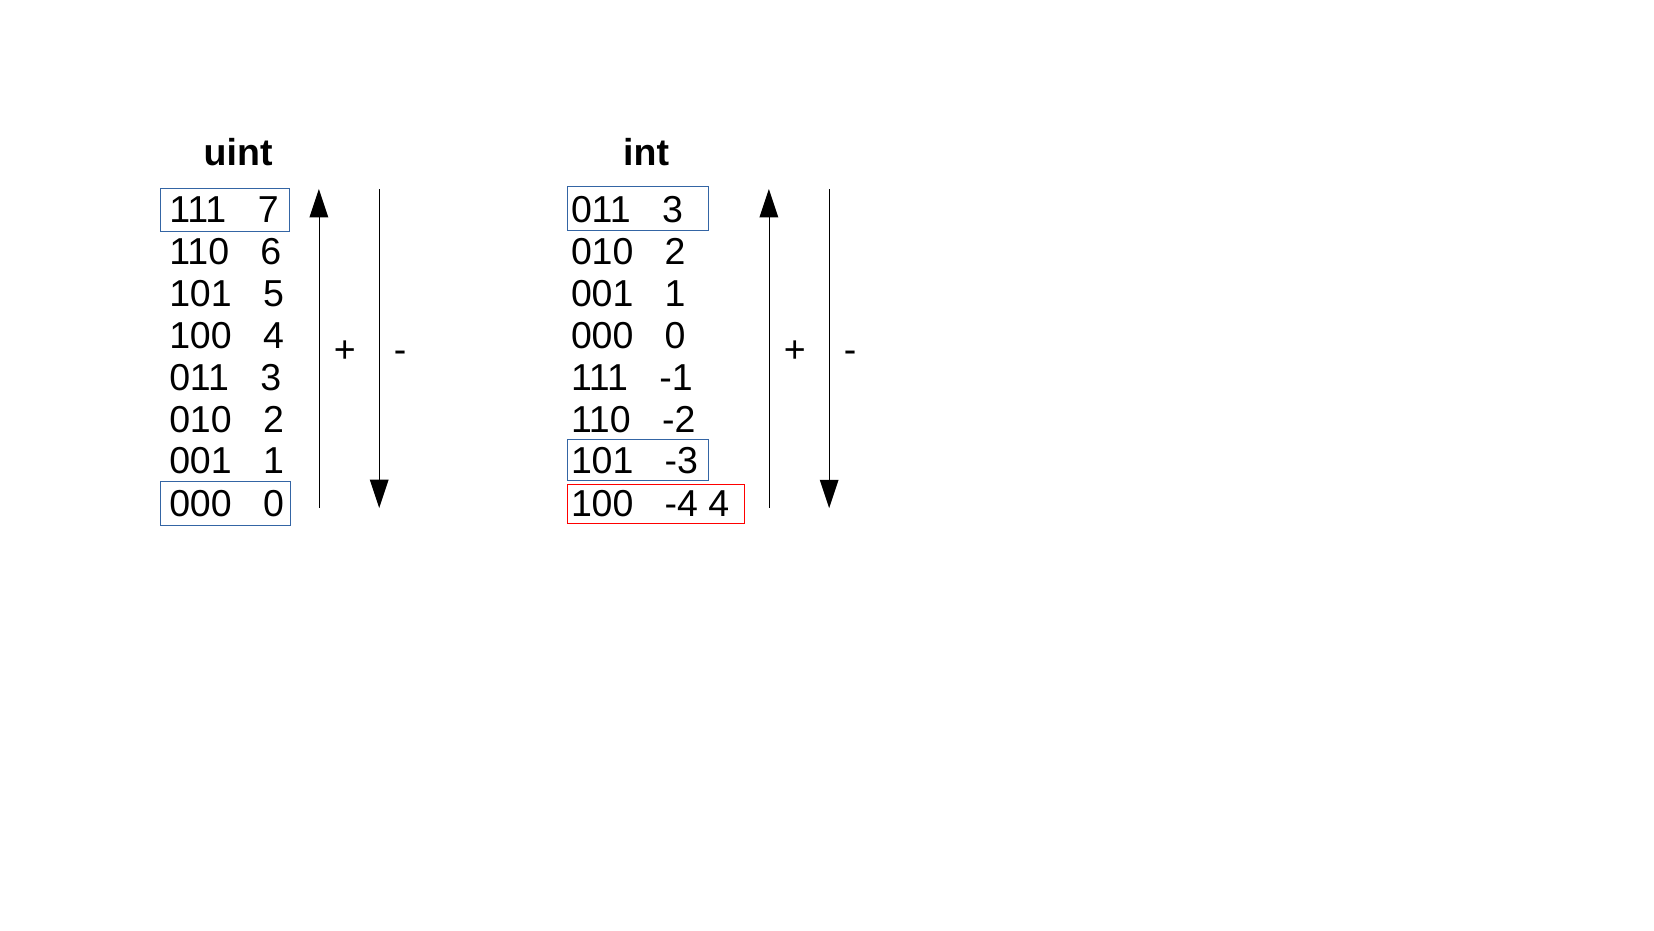

uint
int
111 7
110 6
101 5
100 4
011 3
010 2
001 1
000 0
011 3
010 2
001 1
000 0
111 -1
110 -2
101 -3
100 -4 4
+
+
-
-